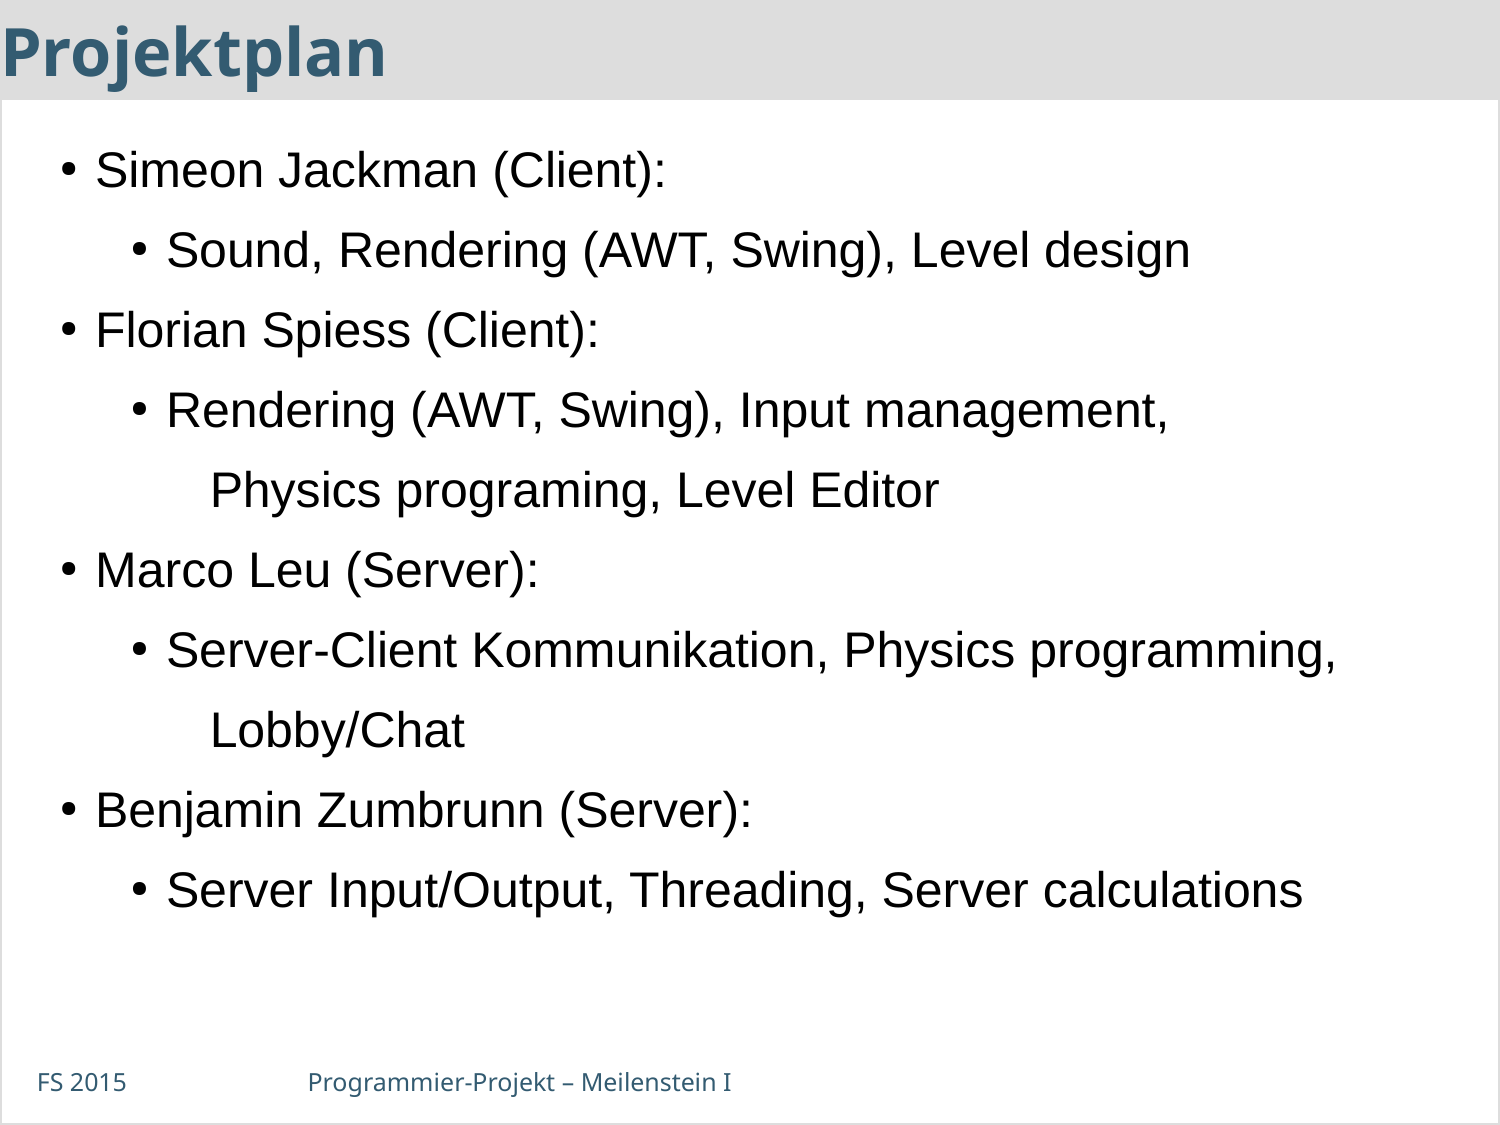

# Projektplan
Simeon Jackman: Sound, Rendering (AWT, Swing), Level design, Physics programming (Kollisionen, Beschleunigung,…)
Florian Spiess: Rendering (AWT, Swing), Input management, Physics programming
Marco Leu: Server-client Kommunikation,Physics programming, Lobby/Chat system
Benjamin Zumbrunn:
Simeon Jackman (Client):
Sound, Rendering (AWT, Swing), Level design
Florian Spiess (Client):
Rendering (AWT, Swing), Input management,
		Physics programing, Level Editor
Marco Leu (Server):
Server-Client Kommunikation, Physics programming,
		Lobby/Chat
Benjamin Zumbrunn (Server):
Server Input/Output, Threading, Server calculations
FS 2015
Programmier-Projekt – Meilenstein I